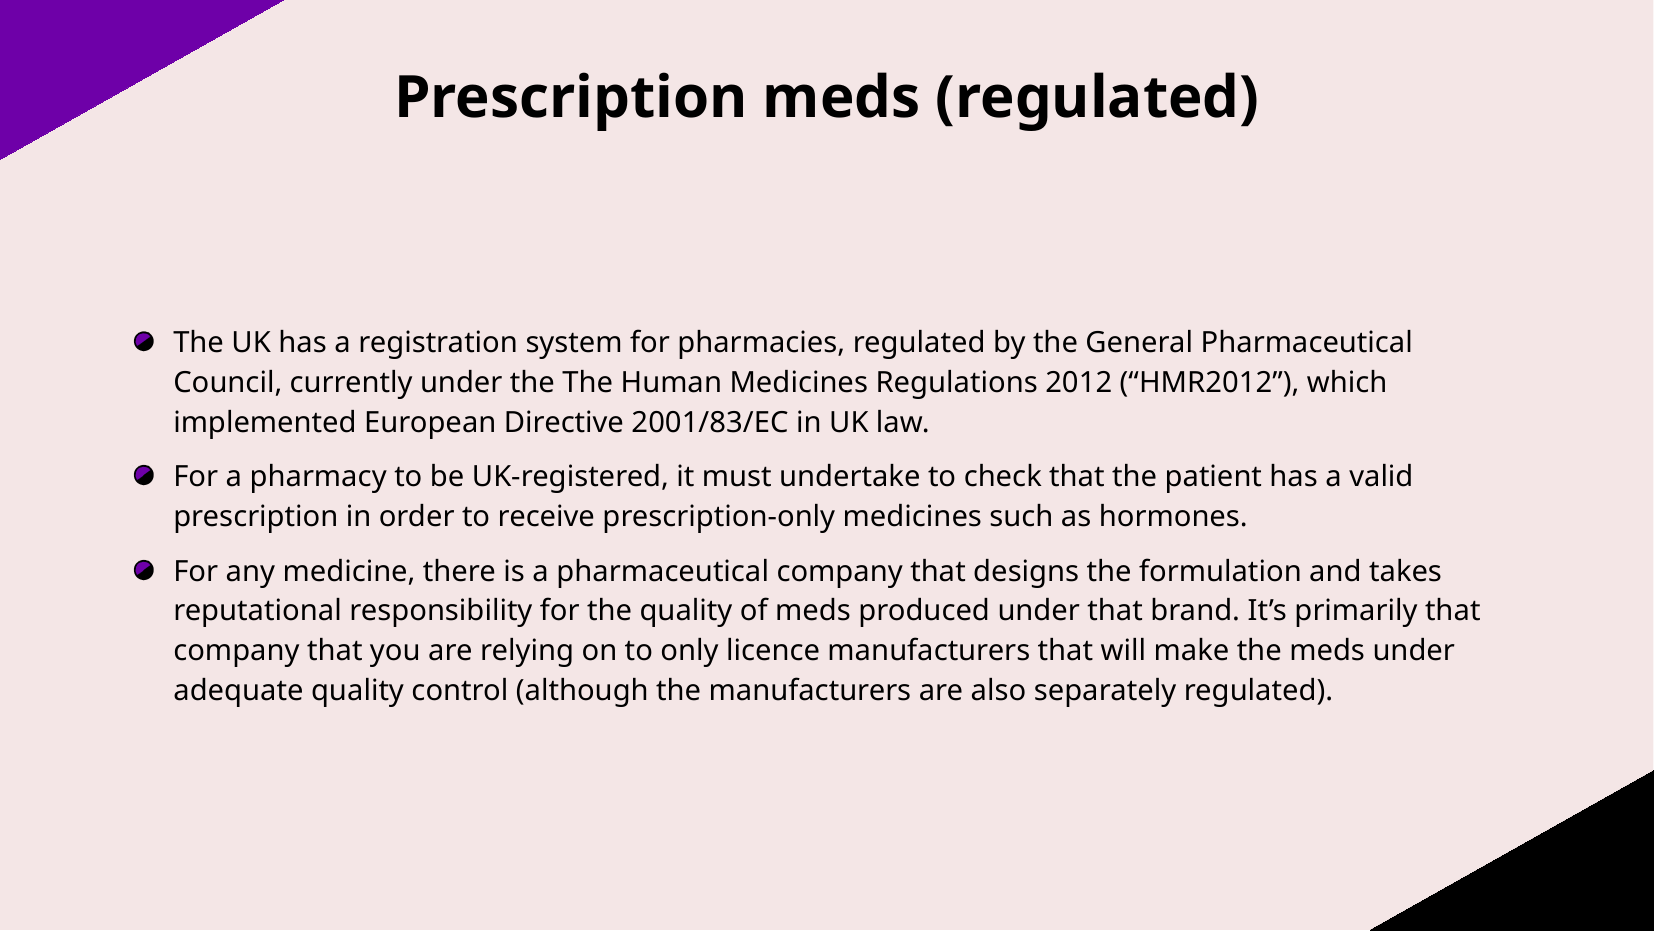

# Prescription meds (regulated)
The UK has a registration system for pharmacies, regulated by the General Pharmaceutical Council, currently under the The Human Medicines Regulations 2012 (“HMR2012”), which implemented European Directive 2001/83/EC in UK law.
For a pharmacy to be UK-registered, it must undertake to check that the patient has a valid prescription in order to receive prescription-only medicines such as hormones.
For any medicine, there is a pharmaceutical company that designs the formulation and takes reputational responsibility for the quality of meds produced under that brand. It’s primarily that company that you are relying on to only licence manufacturers that will make the meds under adequate quality control (although the manufacturers are also separately regulated).